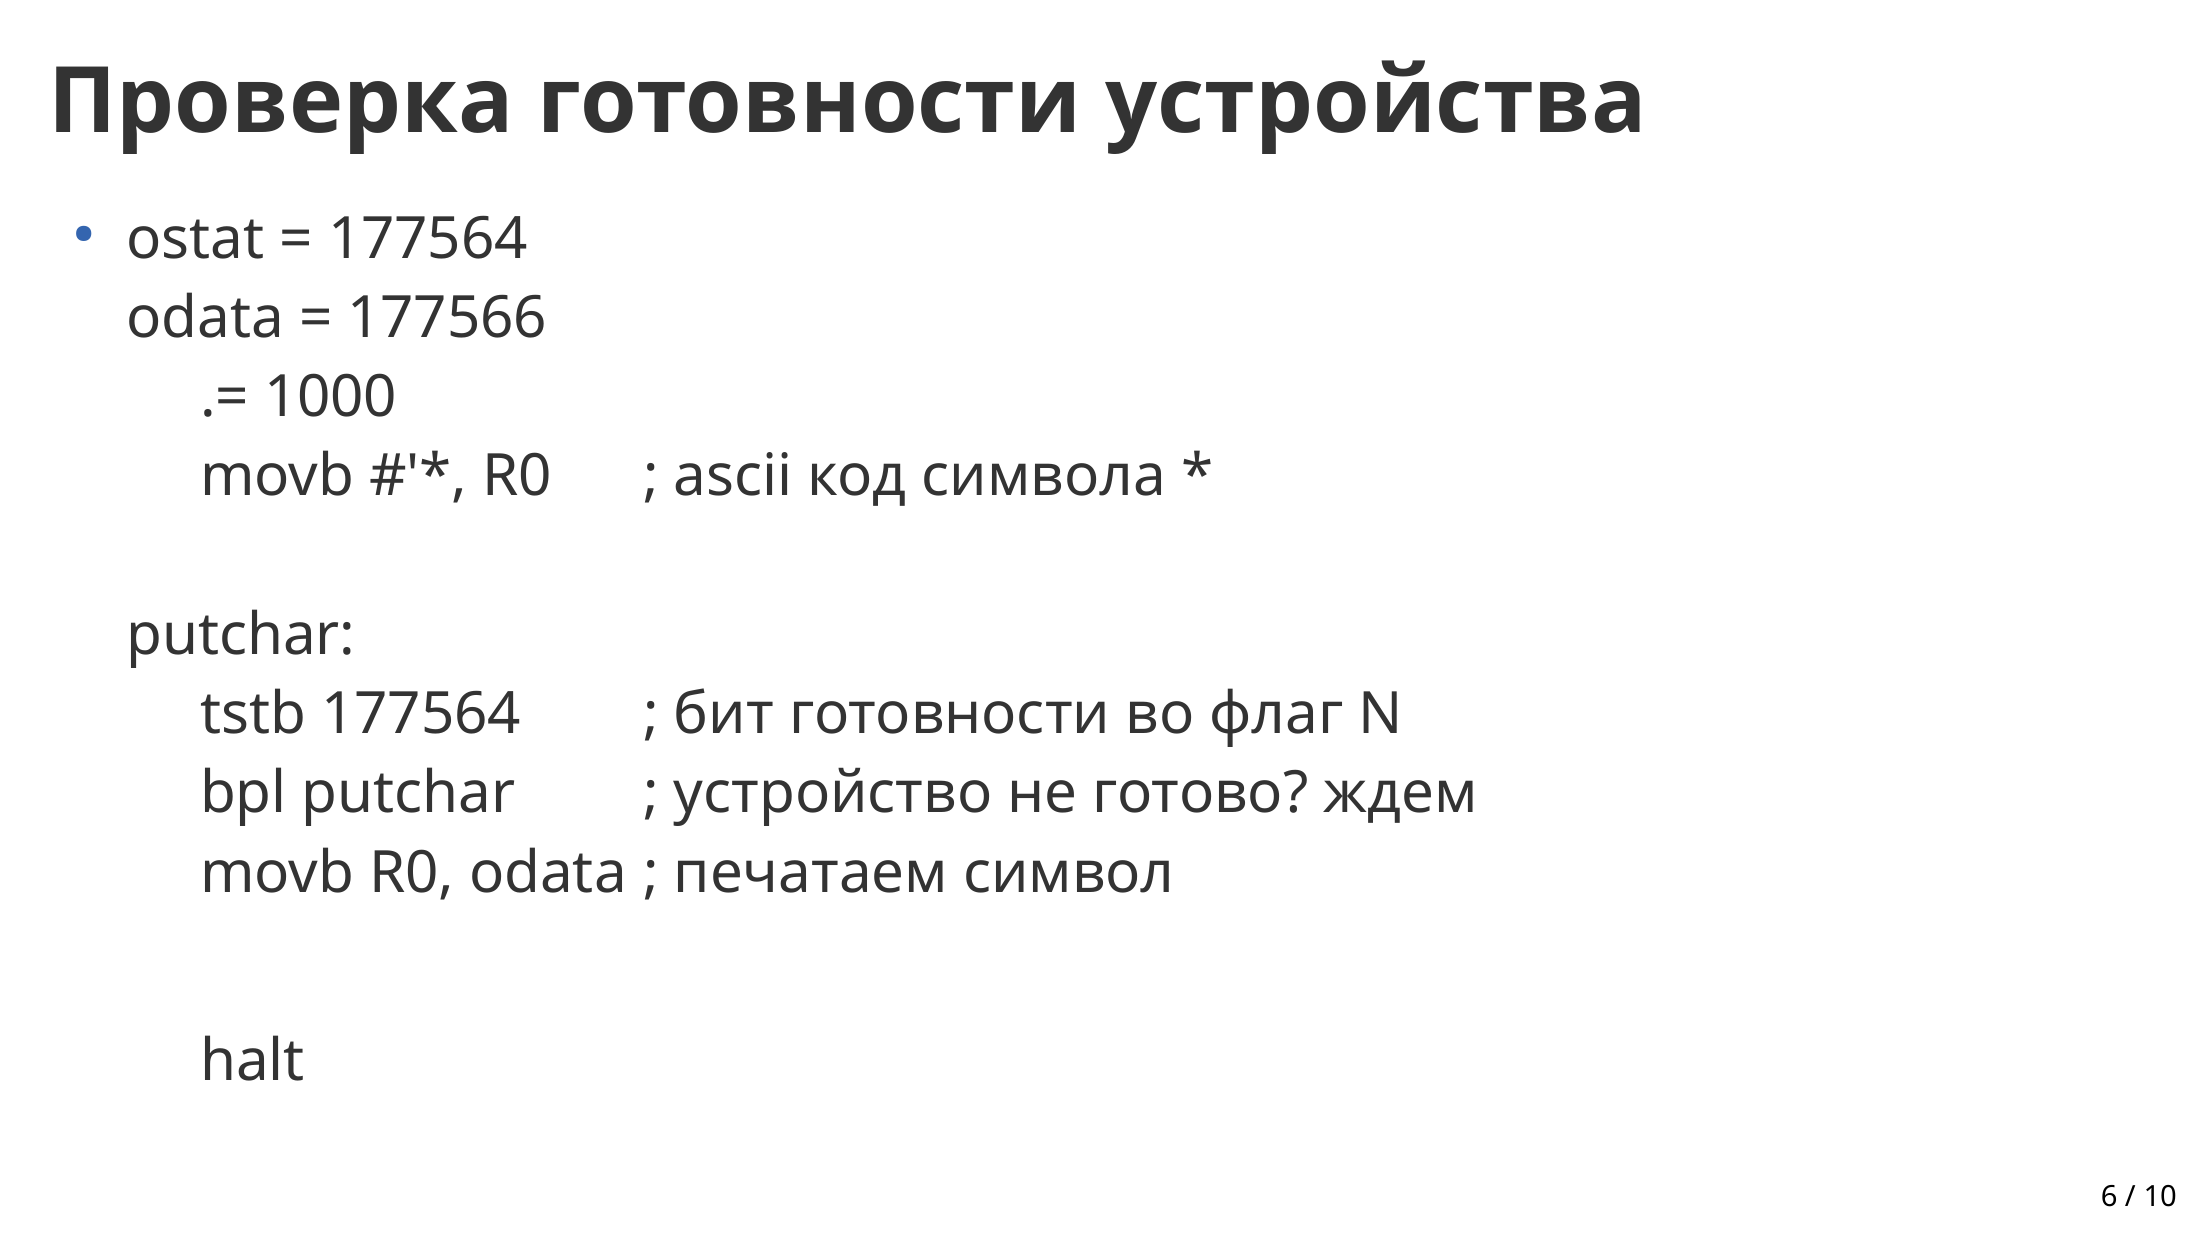

# Проверка готовности устройства
ostat = 177564
odata = 177566
	.= 1000
	movb #'*, R0		; ascii код символа *
putchar:
	tstb 177564		; бит готовности во флаг N
	bpl putchar		; устройство не готово? ждем
	movb R0, odata	; печатаем символ
	halt
6